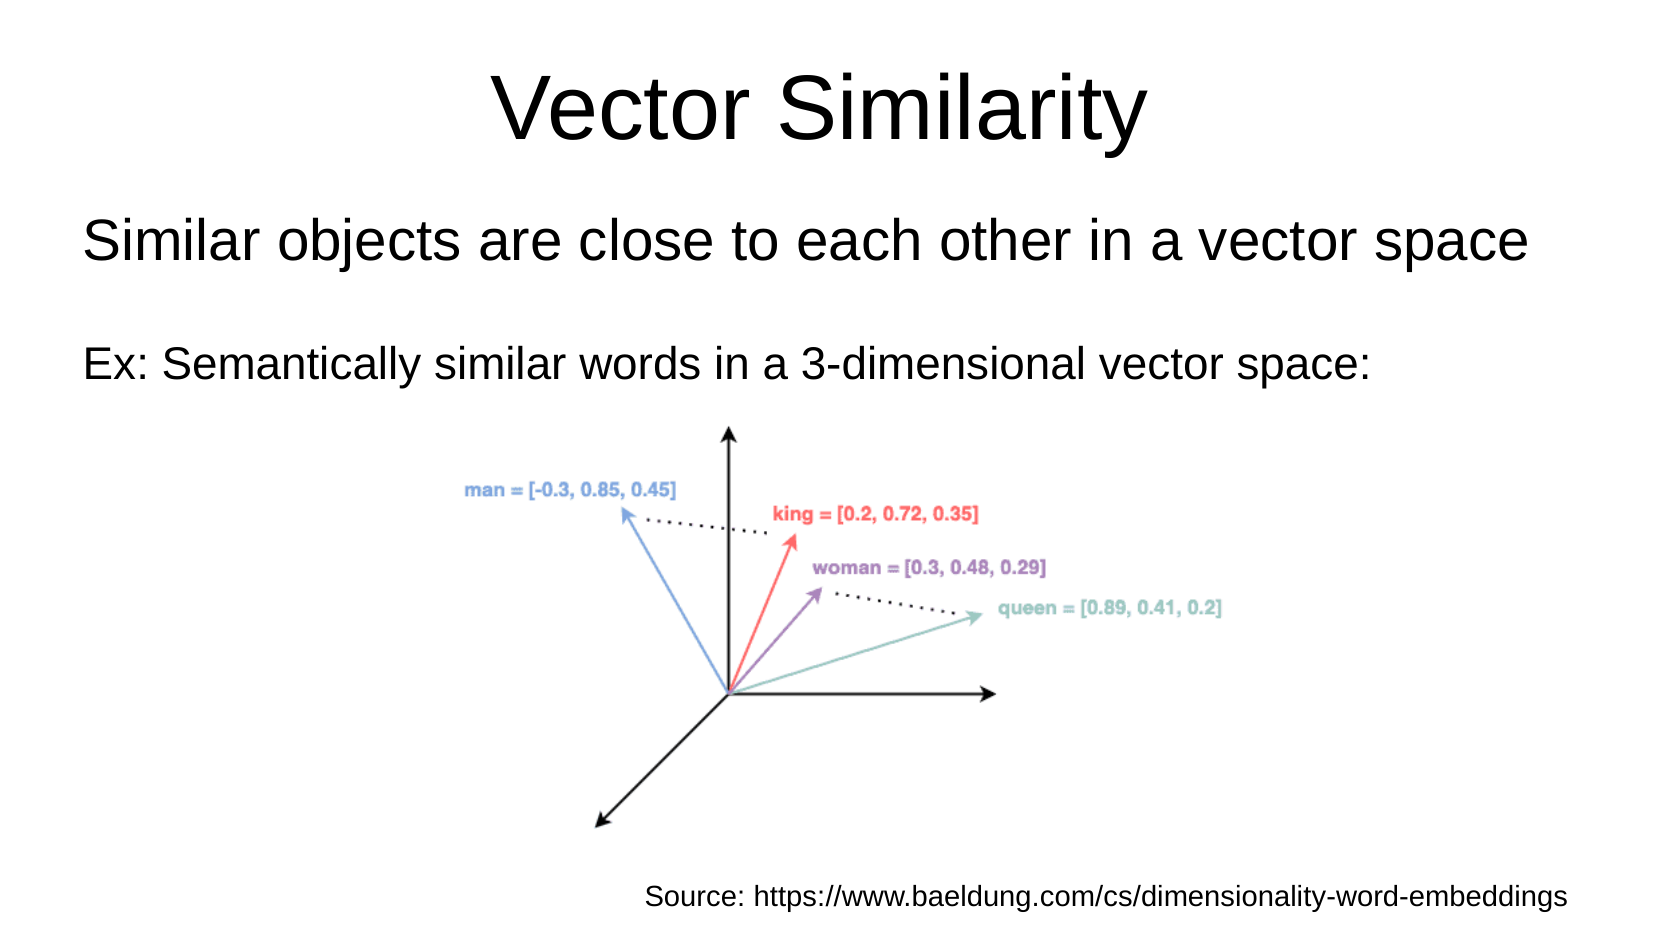

# Vector Similarity
Similar objects are close to each other in a vector space
Ex: Semantically similar words in a 3-dimensional vector space:
Source: https://www.baeldung.com/cs/dimensionality-word-embeddings